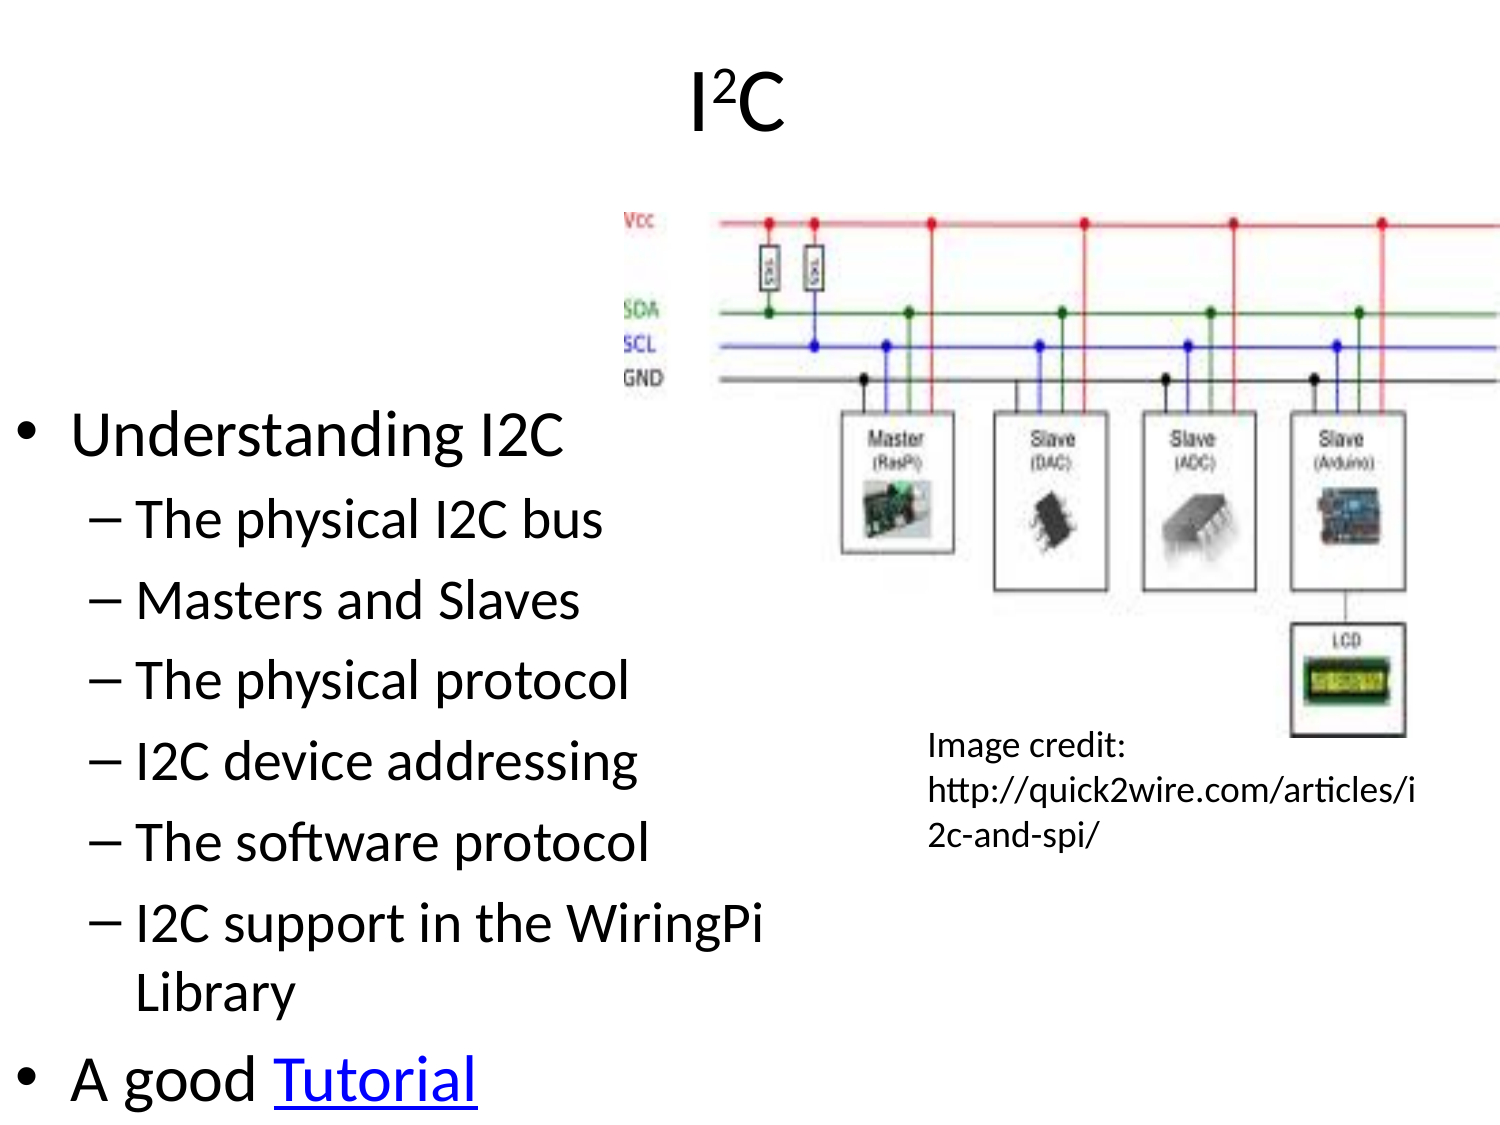

# I2C
Understanding I2C
The physical I2C bus
Masters and Slaves
The physical protocol
I2C device addressing
The software protocol
I2C support in the WiringPi Library
A good Tutorial
Image credit: http://quick2wire.com/articles/i2c-and-spi/